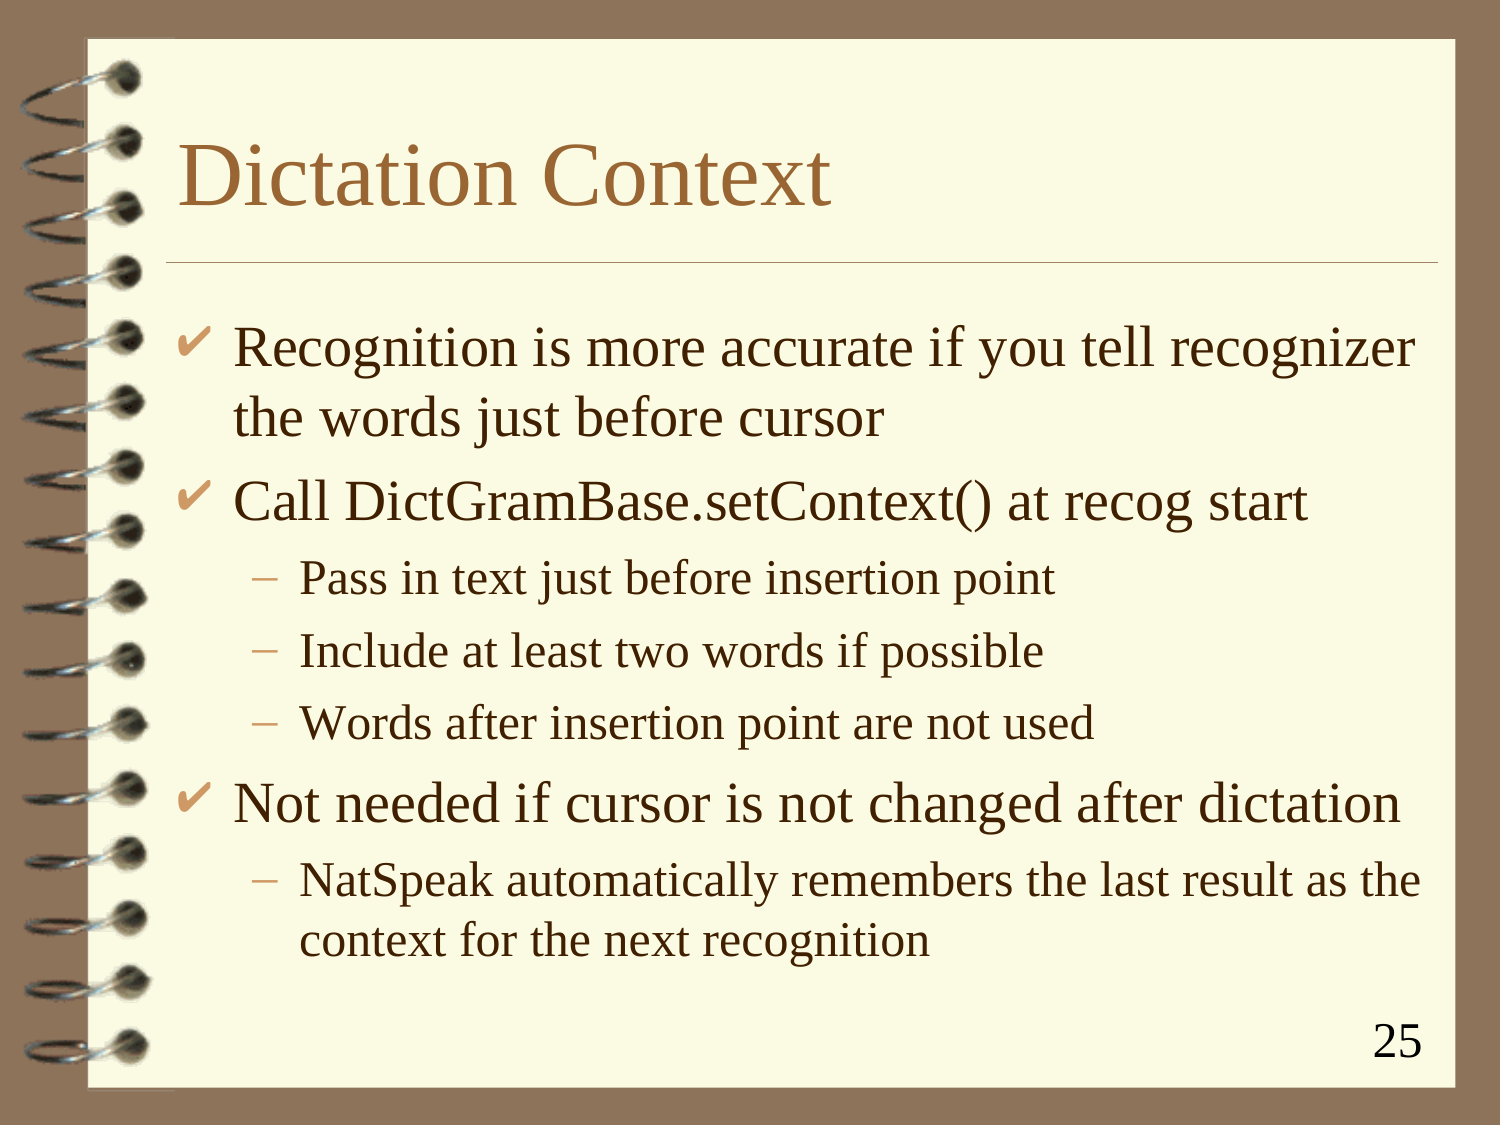

# Dictation Context
Recognition is more accurate if you tell recognizer the words just before cursor
Call DictGramBase.setContext() at recog start
Pass in text just before insertion point
Include at least two words if possible
Words after insertion point are not used
Not needed if cursor is not changed after dictation
NatSpeak automatically remembers the last result as the context for the next recognition
25